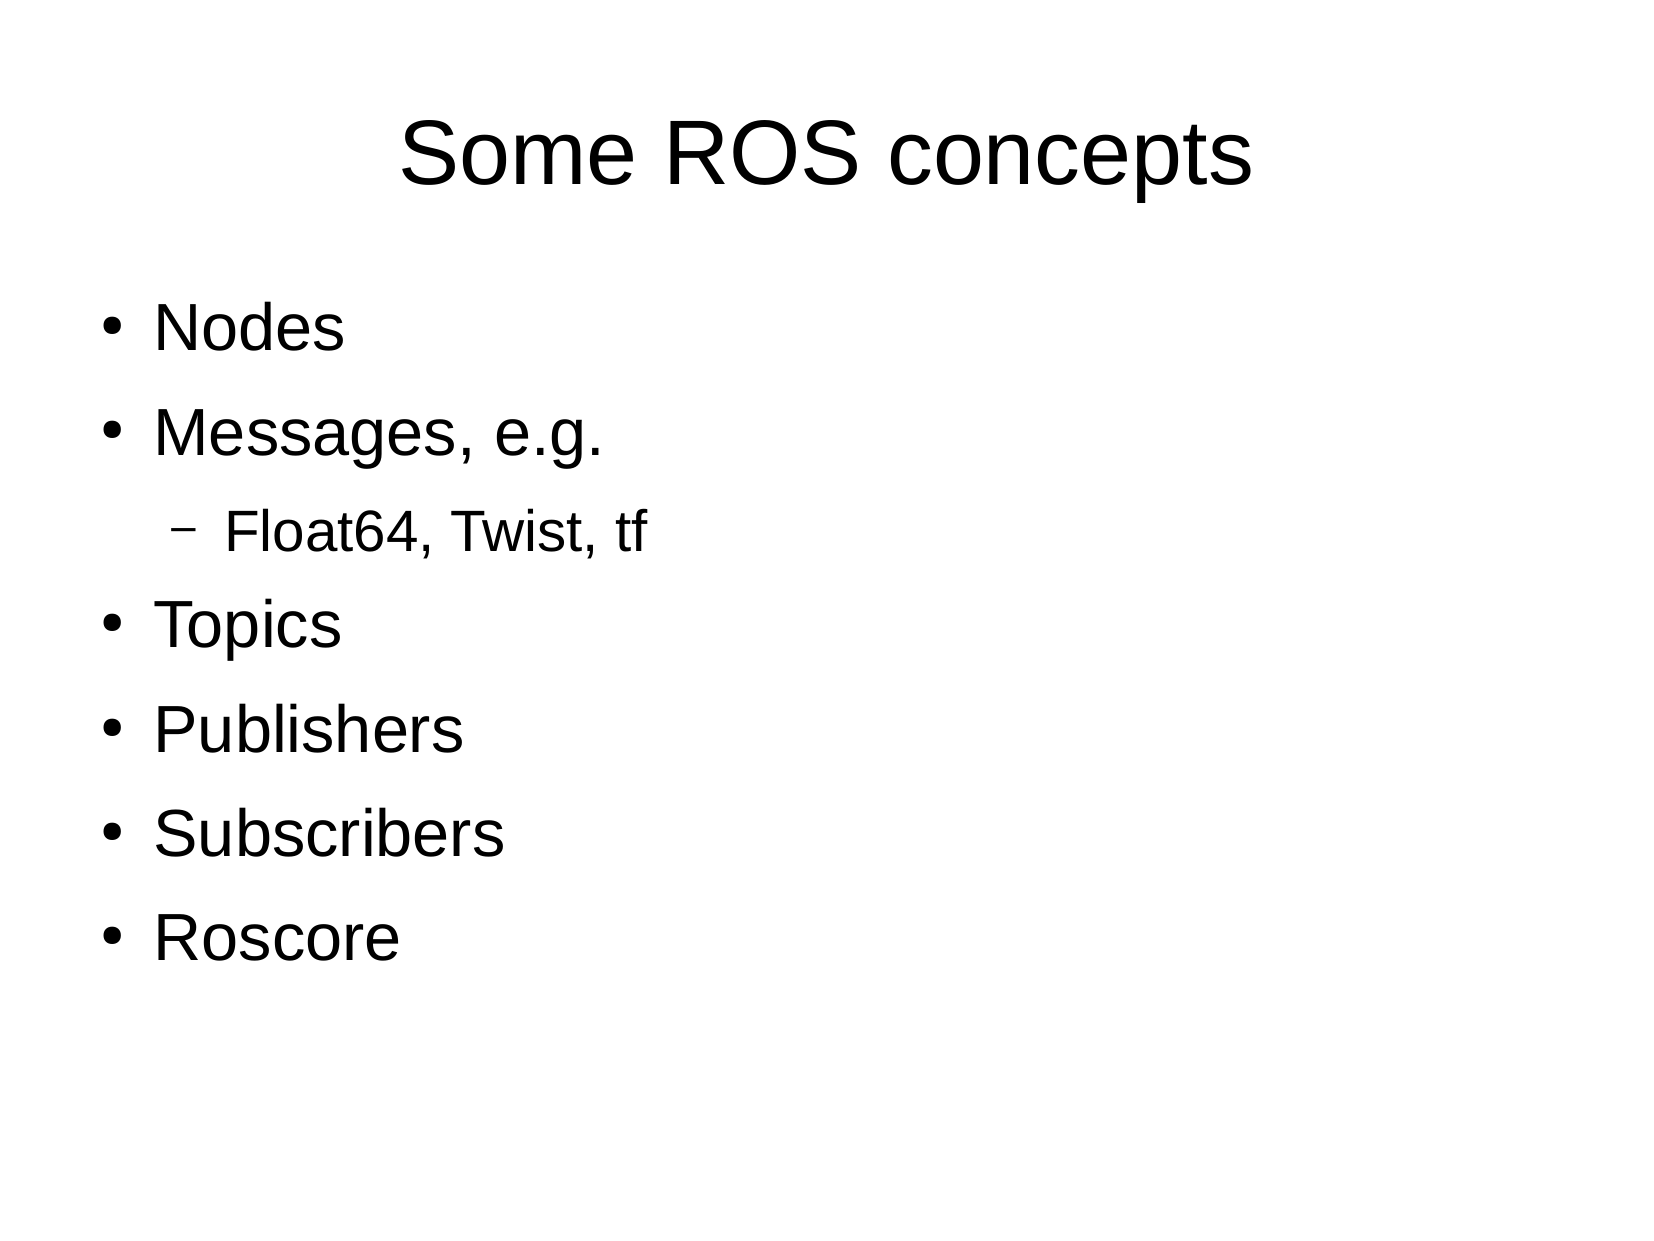

# Some ROS concepts
Nodes
Messages, e.g.
Float64, Twist, tf
Topics
Publishers
Subscribers
Roscore